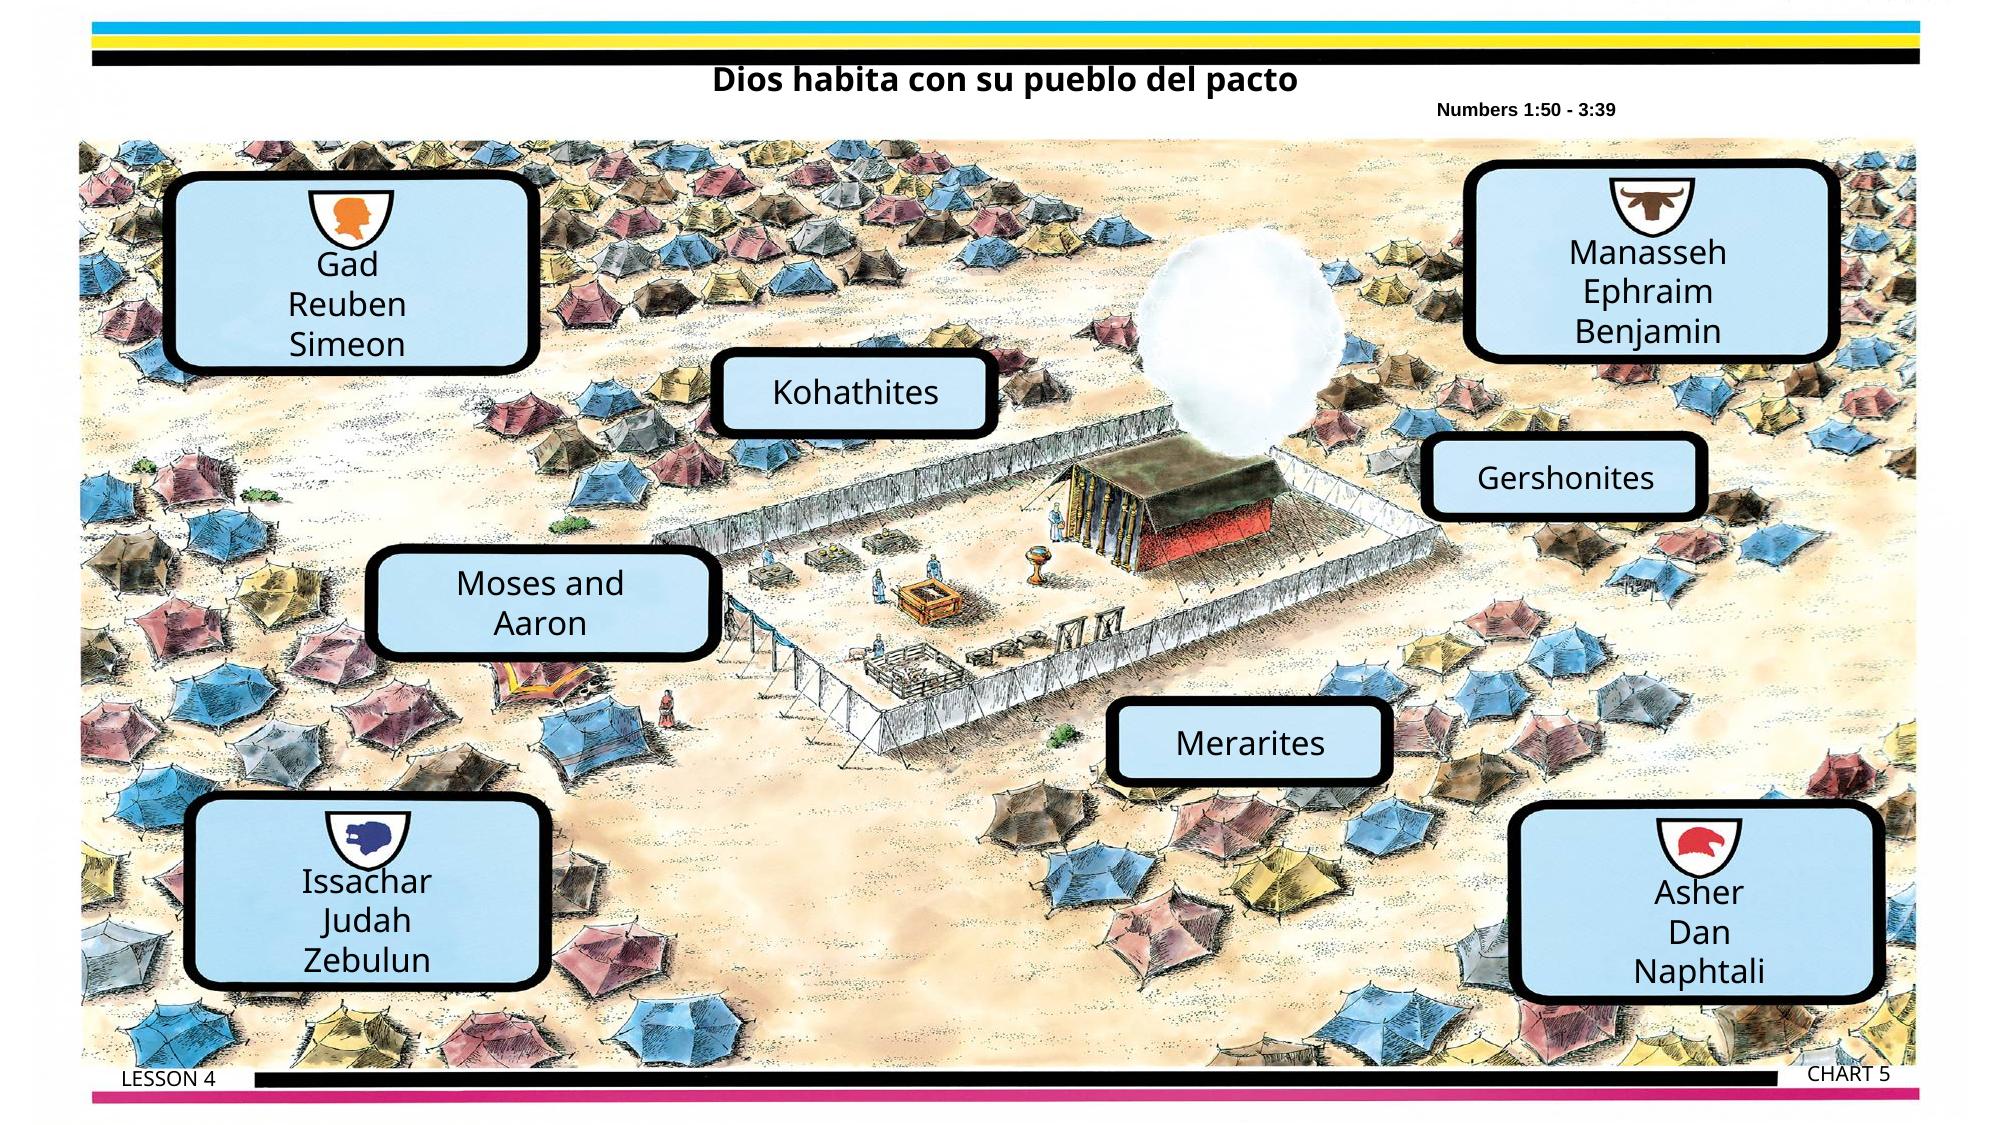

Dios habita con su pueblo del pacto
							Numbers 1:50 - 3:39
Manasseh
Ephraim
Benjamin
Gad
Reuben
Simeon
Kohathites
Gershonites
Moses and
Aaron
Merarites
Issachar
Judah
Zebulun
Asher
Dan
Naphtali
CHART 5
LESSON 4